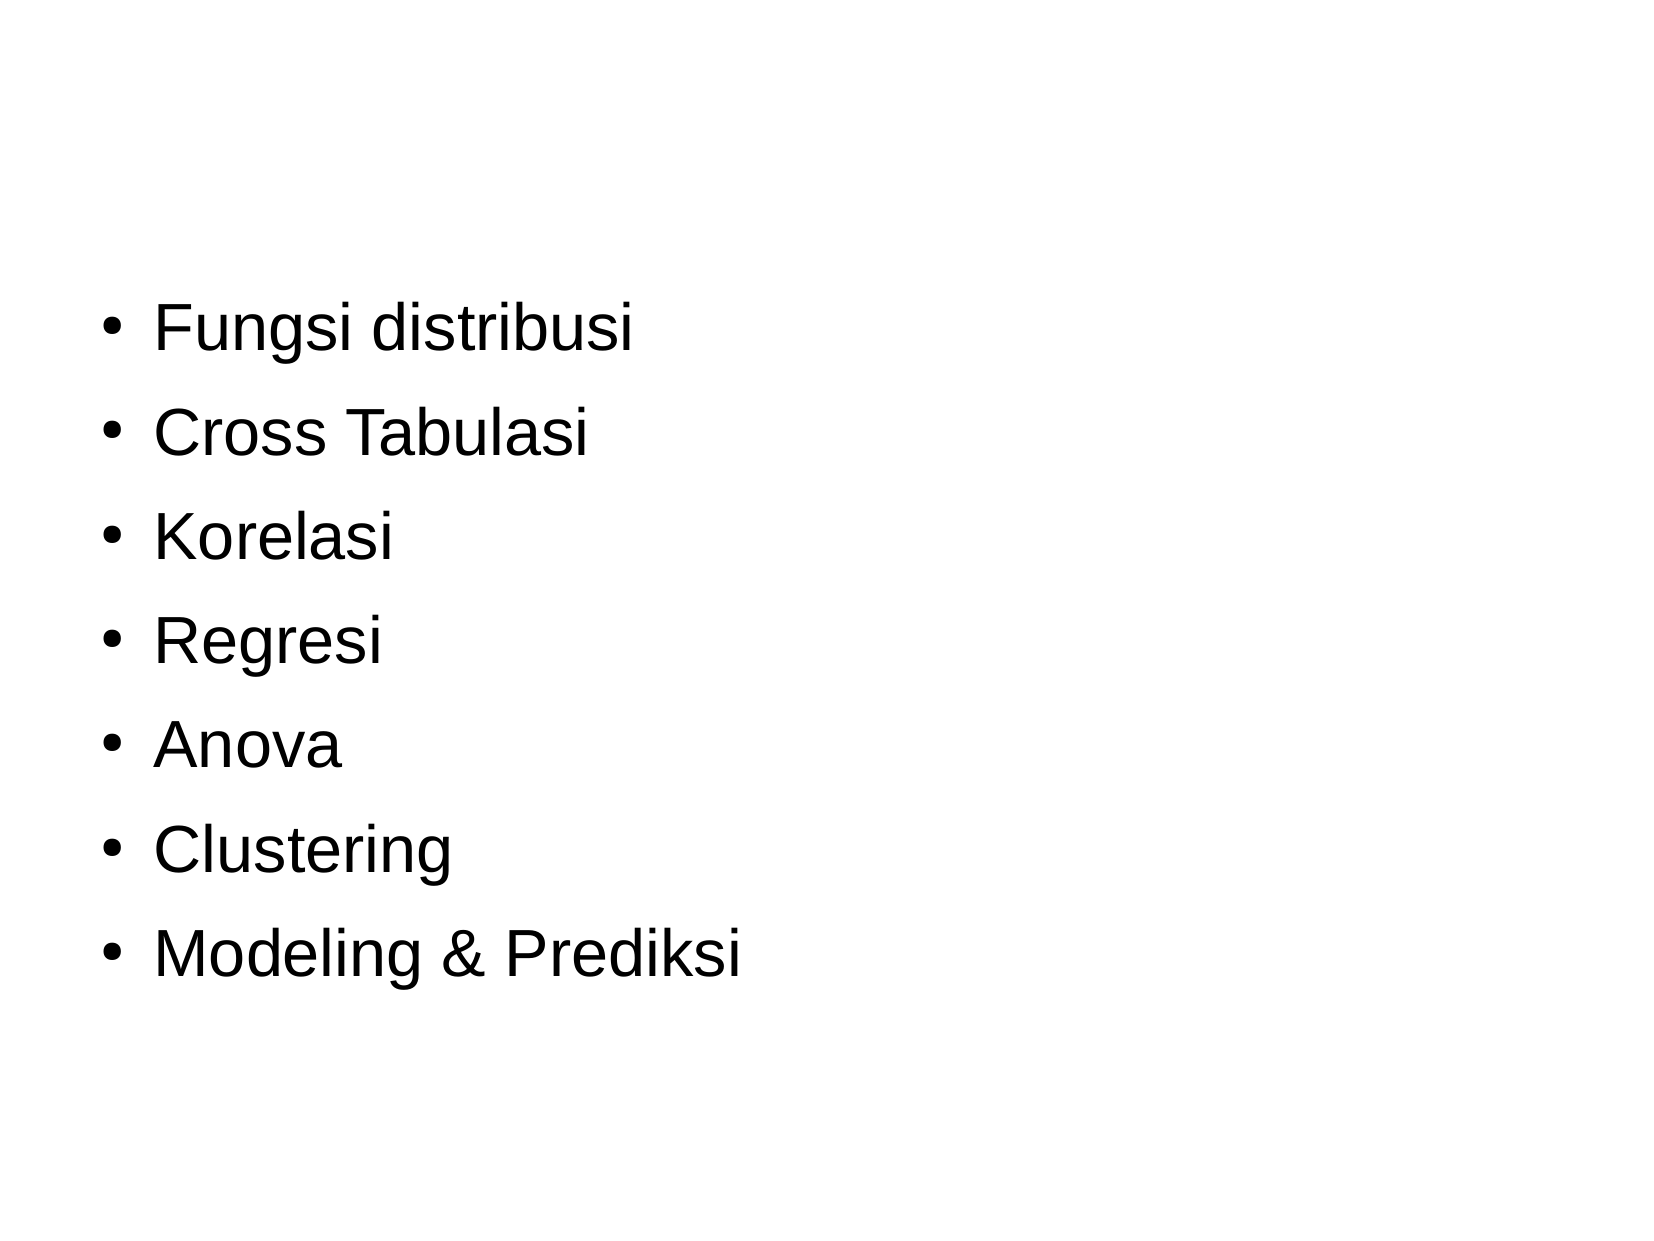

#
Fungsi distribusi
Cross Tabulasi
Korelasi
Regresi
Anova
Clustering
Modeling & Prediksi